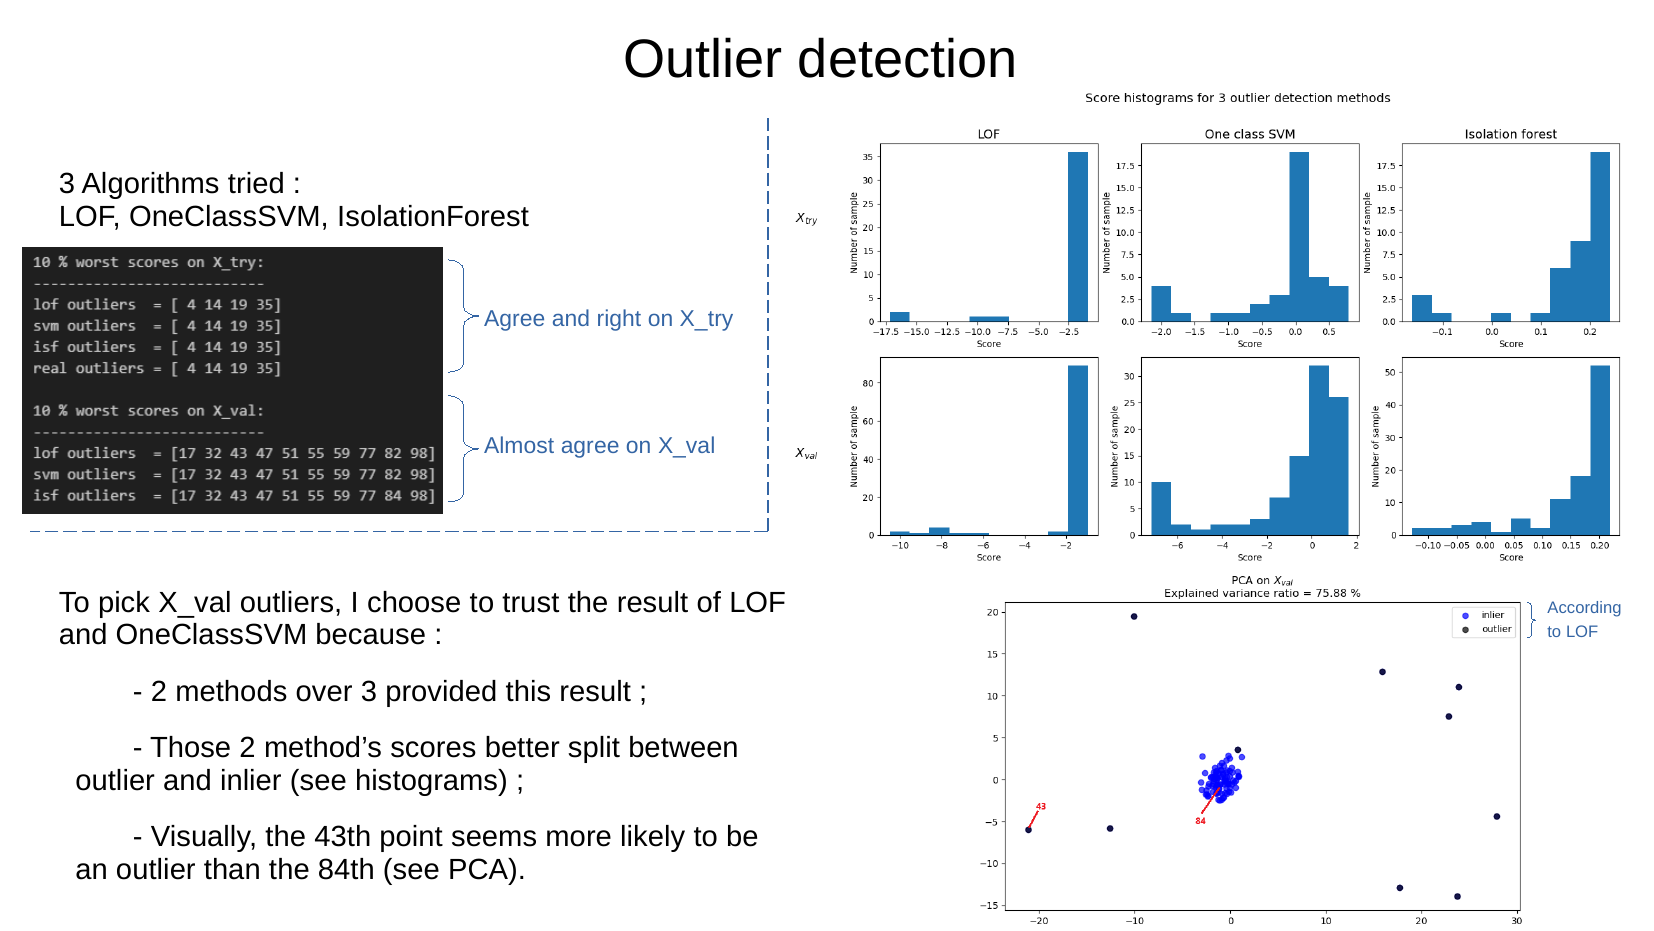

# Outlier detection
3 Algorithms tried :
LOF, OneClassSVM, IsolationForest
Agree and right on X_try
Almost agree on X_val
To pick X_val outliers, I choose to trust the result of LOF and OneClassSVM because :
	- 2 methods over 3 provided this result ;
	- Those 2 method’s scores better split between 	 outlier and inlier (see histograms) ;
	- Visually, the 43th point seems more likely to be 	 an outlier than the 84th (see PCA).
According
to LOF